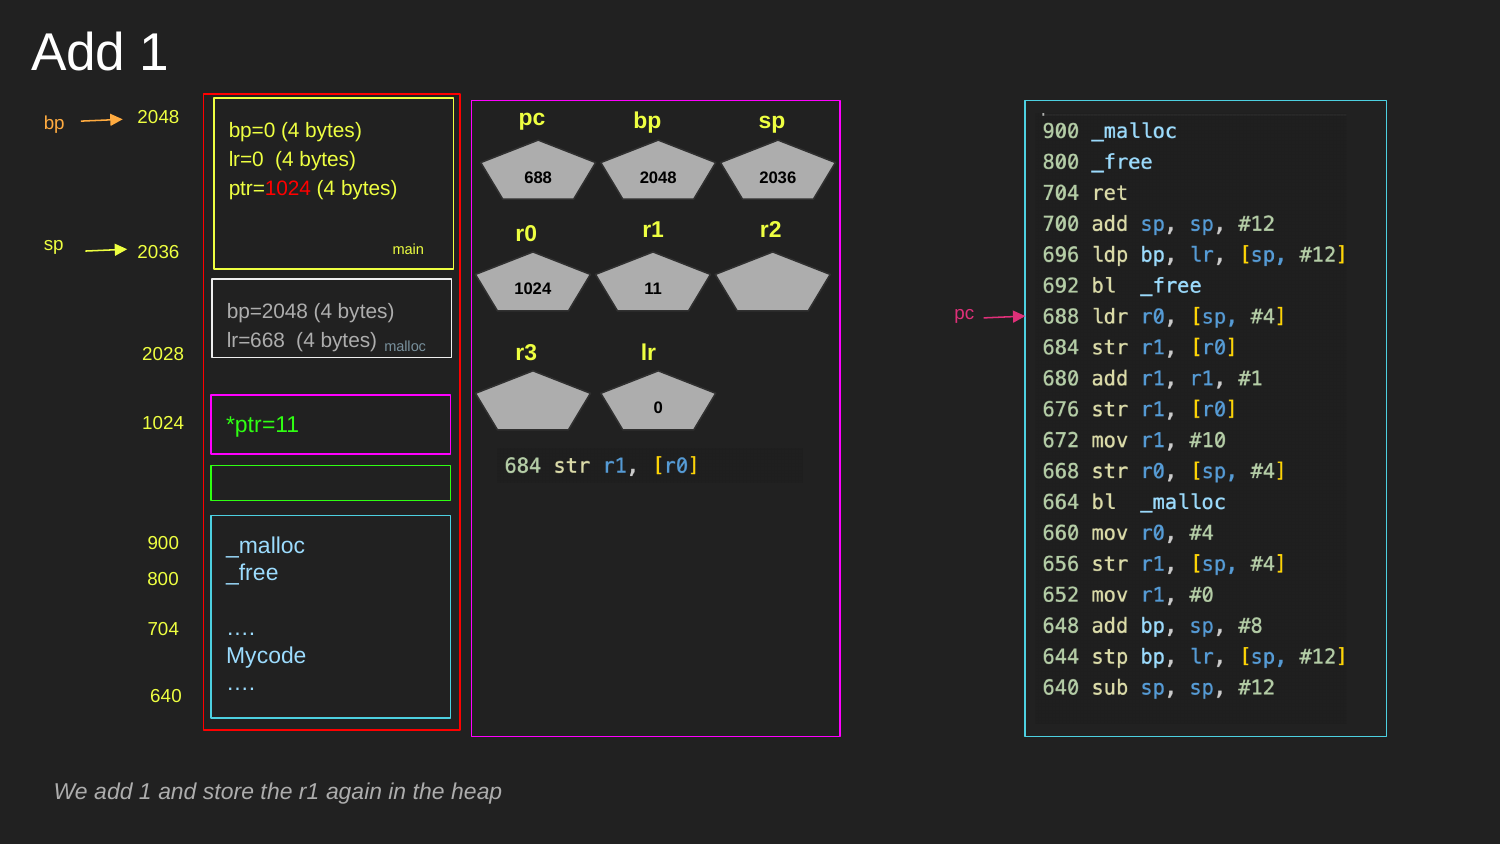

# Add 1
pc
2048
bp
sp
bp
bp=0 (4 bytes)
lr=0 (4 bytes)
ptr=1024 (4 bytes)
688
2048
2036
r1
r2
r0
sp
2036
main
1024
11
bp=2048 (4 bytes)
lr=668 (4 bytes)
pc
malloc
r3
lr
2028
0
*ptr=11
1024
900
_malloc
_free
….
Mycode
….
800
704
640
We add 1 and store the r1 again in the heap